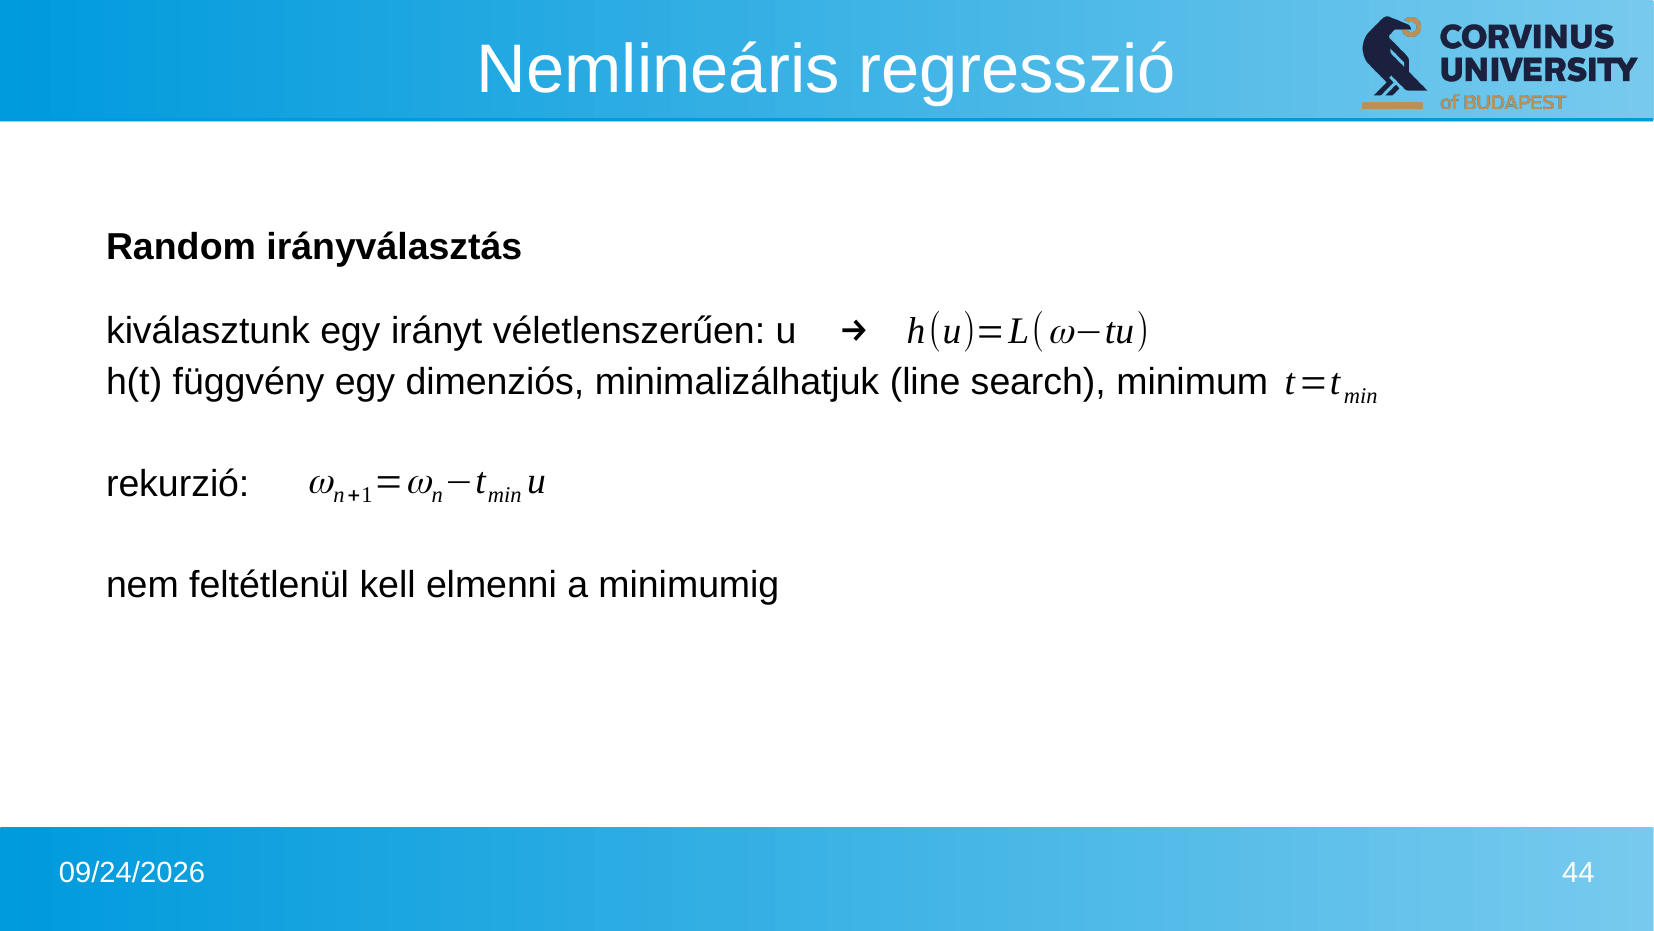

# Nemlineáris regresszió
Random irányválasztás
kiválasztunk egy irányt véletlenszerűen: u
h(t) függvény egy dimenziós, minimalizálhatjuk (line search), minimum
rekurzió:
nem feltétlenül kell elmenni a minimumig
44